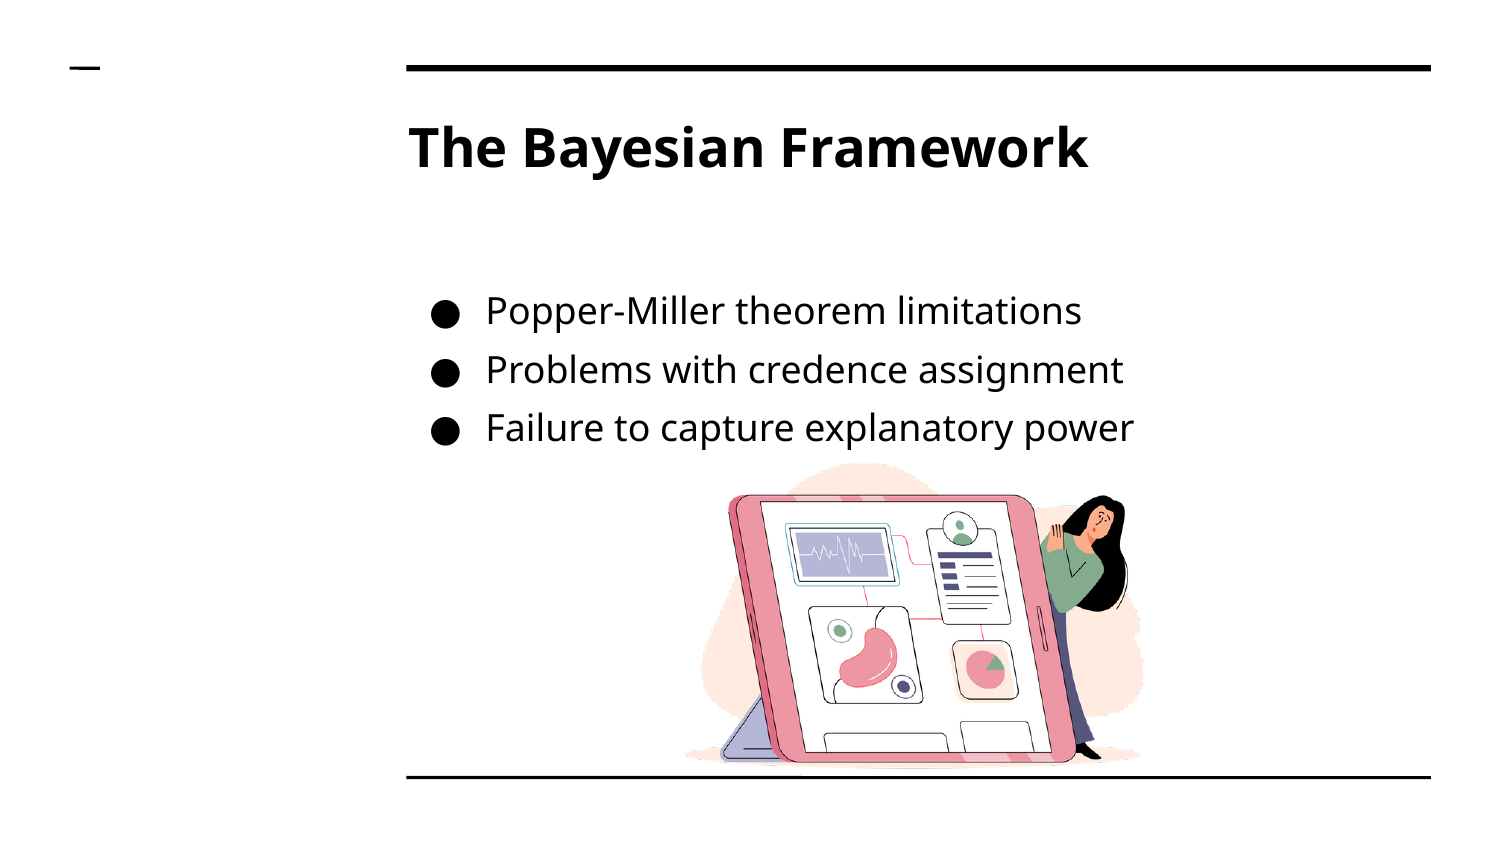

# The Bayesian Framework
Popper-Miller theorem limitations
Problems with credence assignment
Failure to capture explanatory power